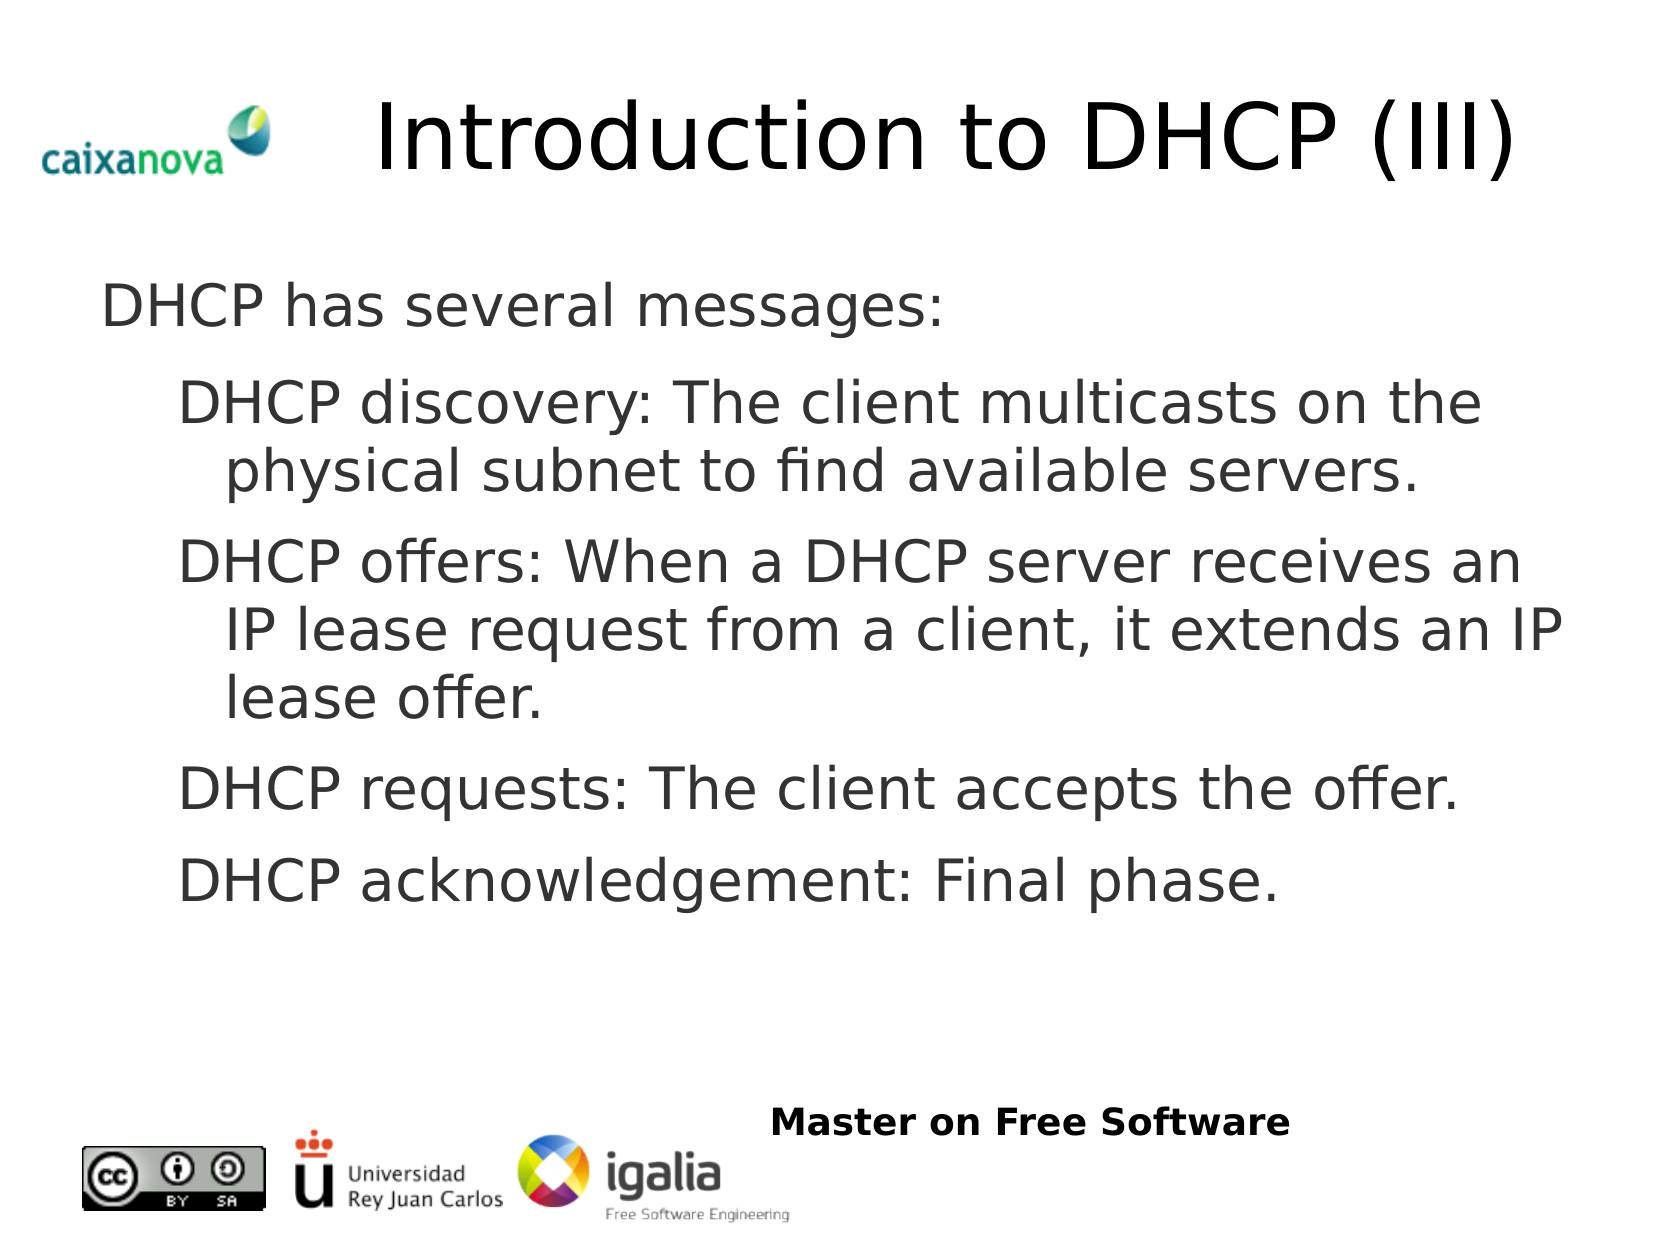

# Introduction to DHCP (III)
DHCP has several messages:
DHCP discovery: The client multicasts on the physical subnet to find available servers.
DHCP offers: When a DHCP server receives an IP lease request from a client, it extends an IP lease offer.
DHCP requests: The client accepts the offer.
DHCP acknowledgement: Final phase.